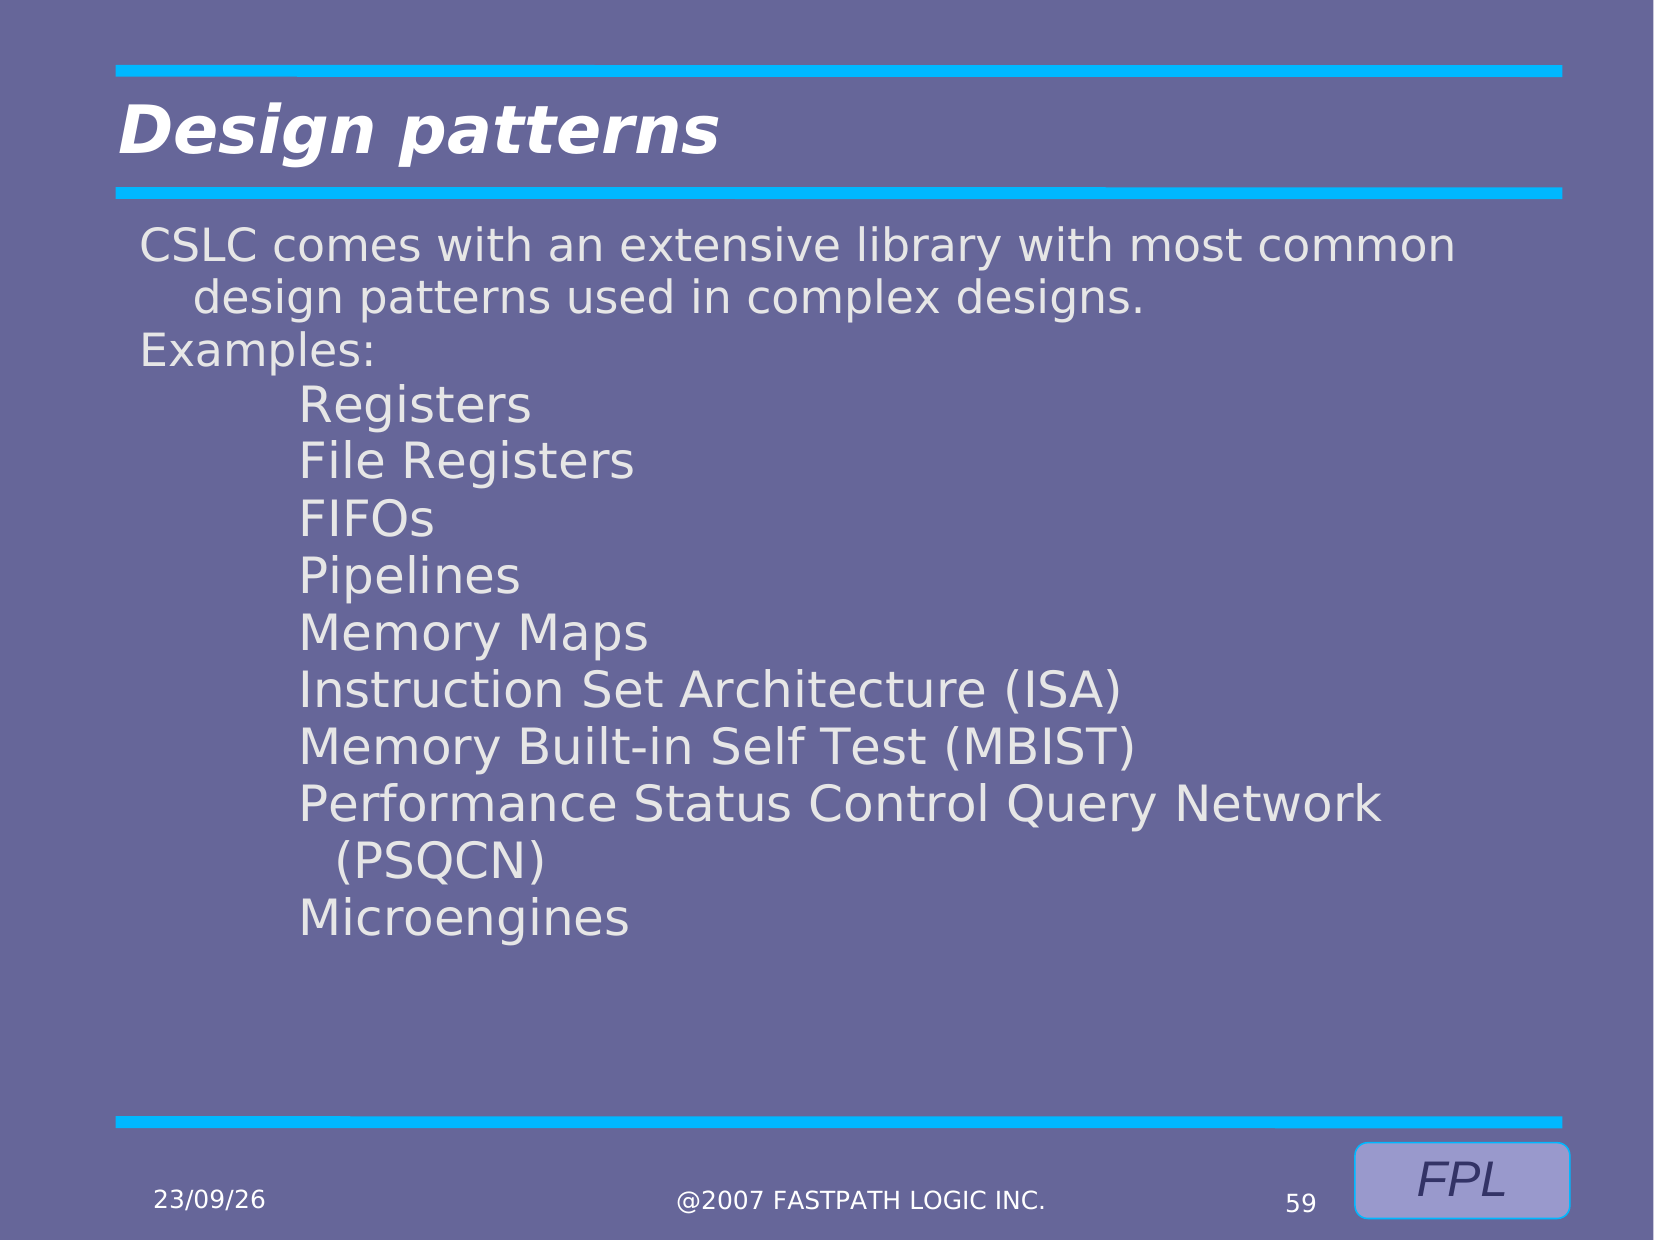

# Design patterns
CSLC comes with an extensive library with most common design patterns used in complex designs.
Examples:
Registers
File Registers
FIFOs
Pipelines
Memory Maps
Instruction Set Architecture (ISA)‏
Memory Built-in Self Test (MBIST)‏
Performance Status Control Query Network (PSQCN)‏
Microengines
59